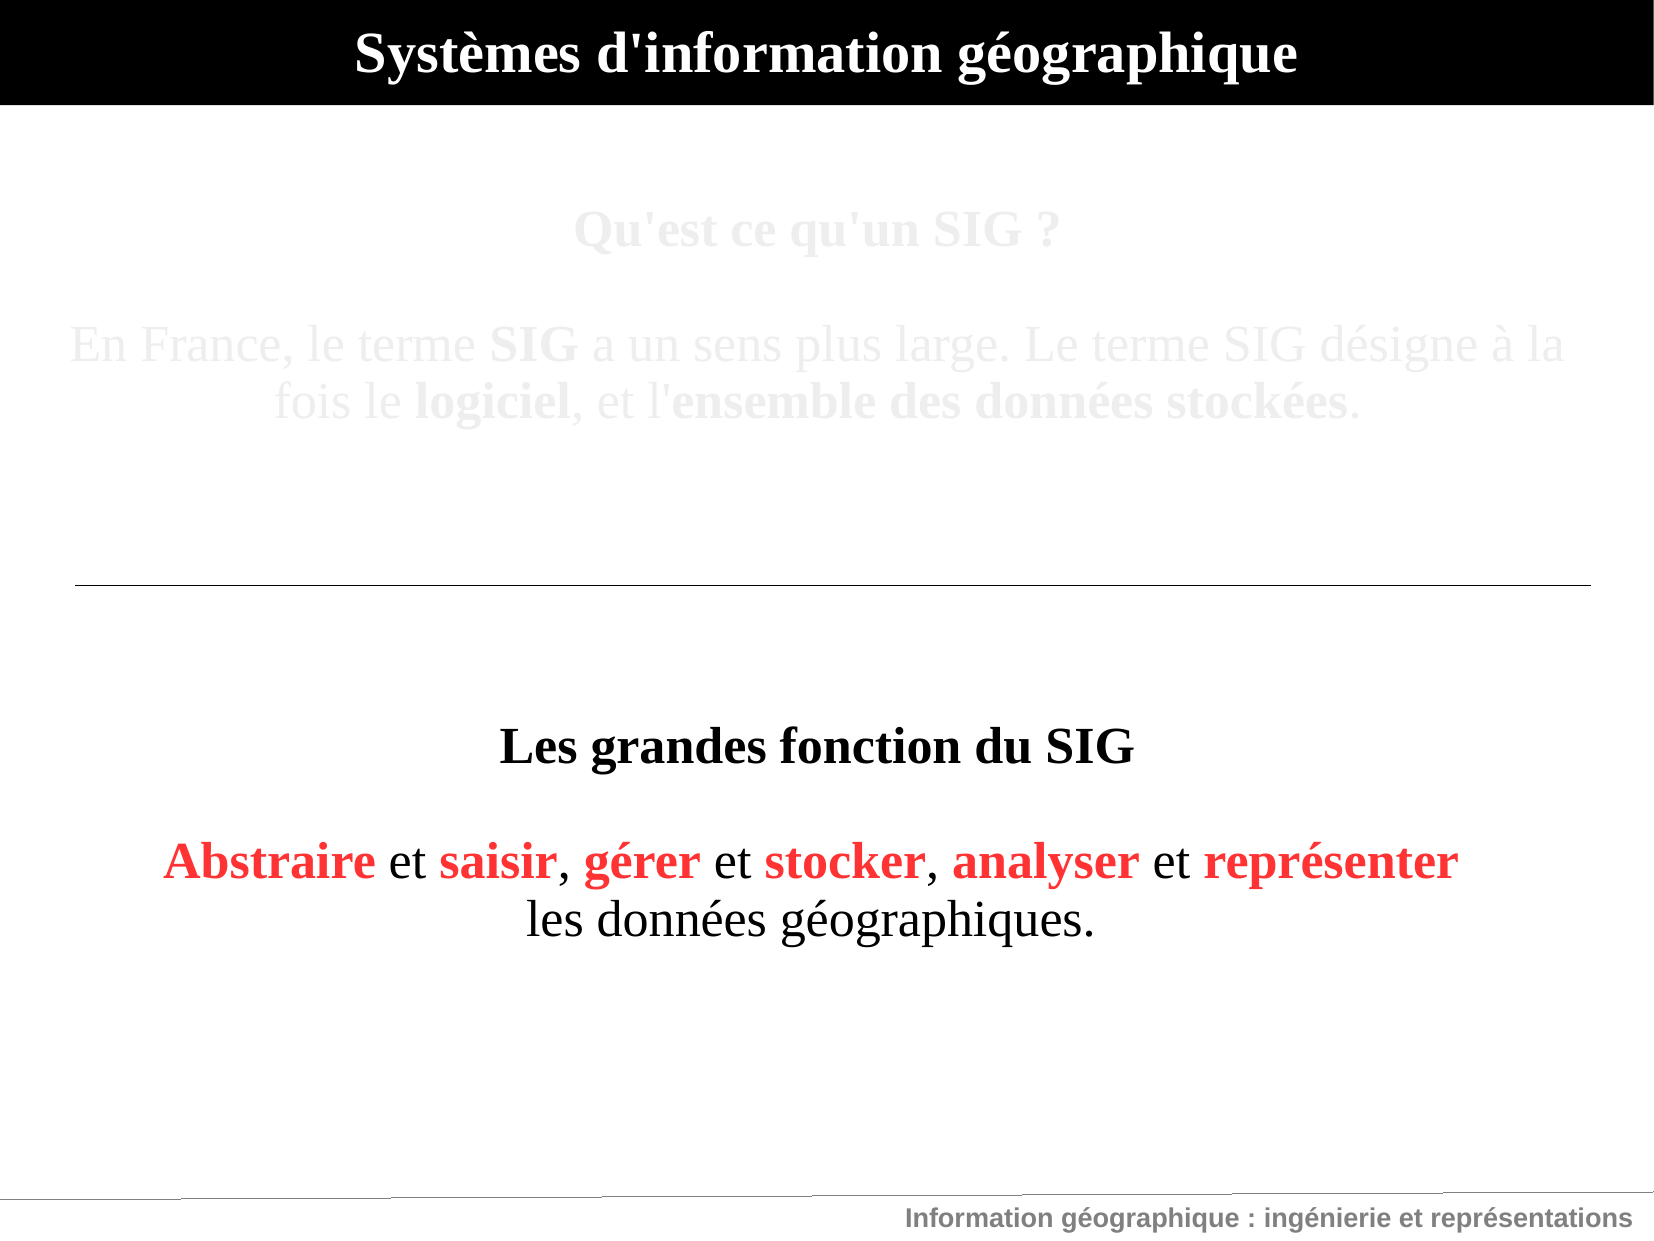

# Systèmes d'information géographique
Qu'est ce qu'un SIG ?
En France, le terme SIG a un sens plus large. Le terme SIG désigne à la fois le logiciel, et l'ensemble des données stockées.
Les grandes fonction du SIG
Abstraire et saisir, gérer et stocker, analyser et représenter
les données géographiques.